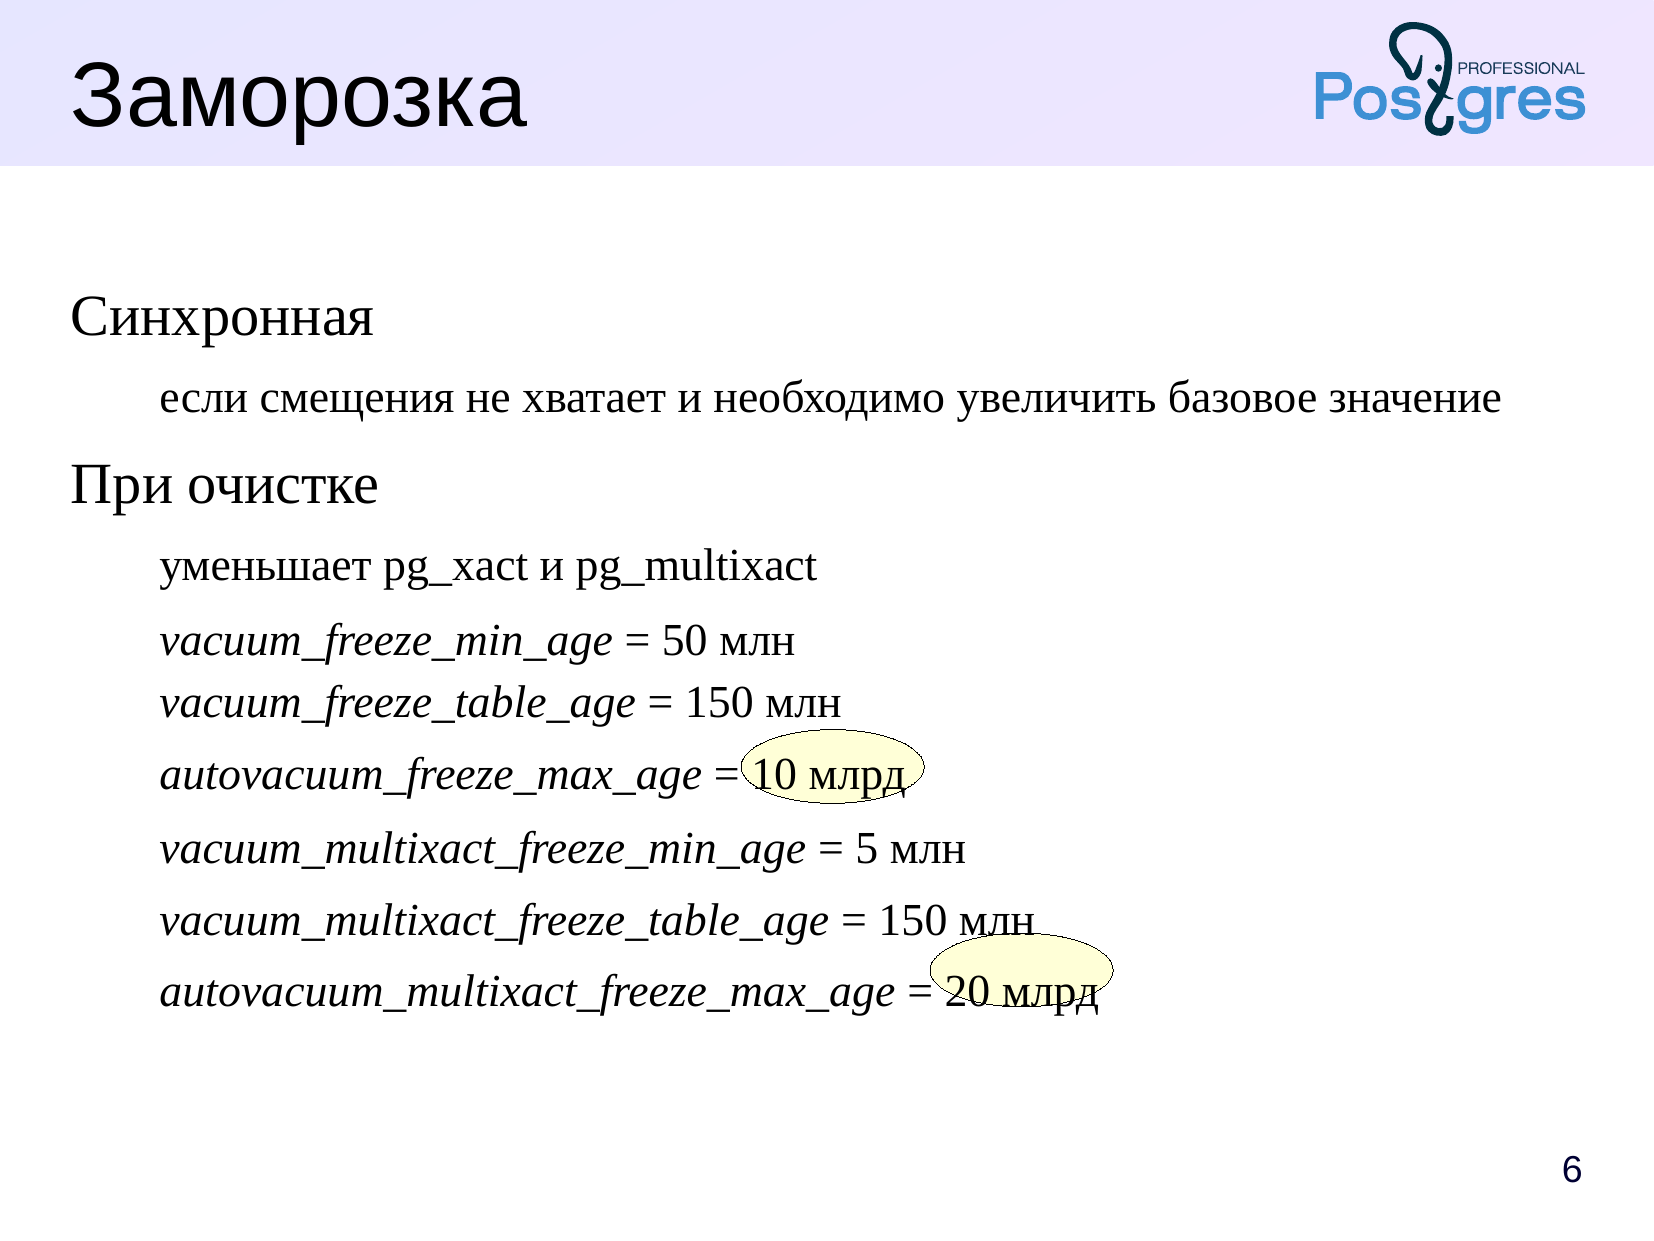

# Заморозка
Синхронная
если смещения не хватает и необходимо увеличить базовое значение
При очистке
уменьшает pg_xact и pg_multixact
vacuum_freeze_min_age = 50 млн
﻿vacuum_freeze_table_age = 150 млн
autovacuum_freeze_max_age = 10 млрд
﻿vacuum_multixact_freeze_min_age = 5 млн
﻿vacuum_multixact_freeze_table_age = 150 млн
autovacuum_multixact_freeze_max_age = 20 млрд